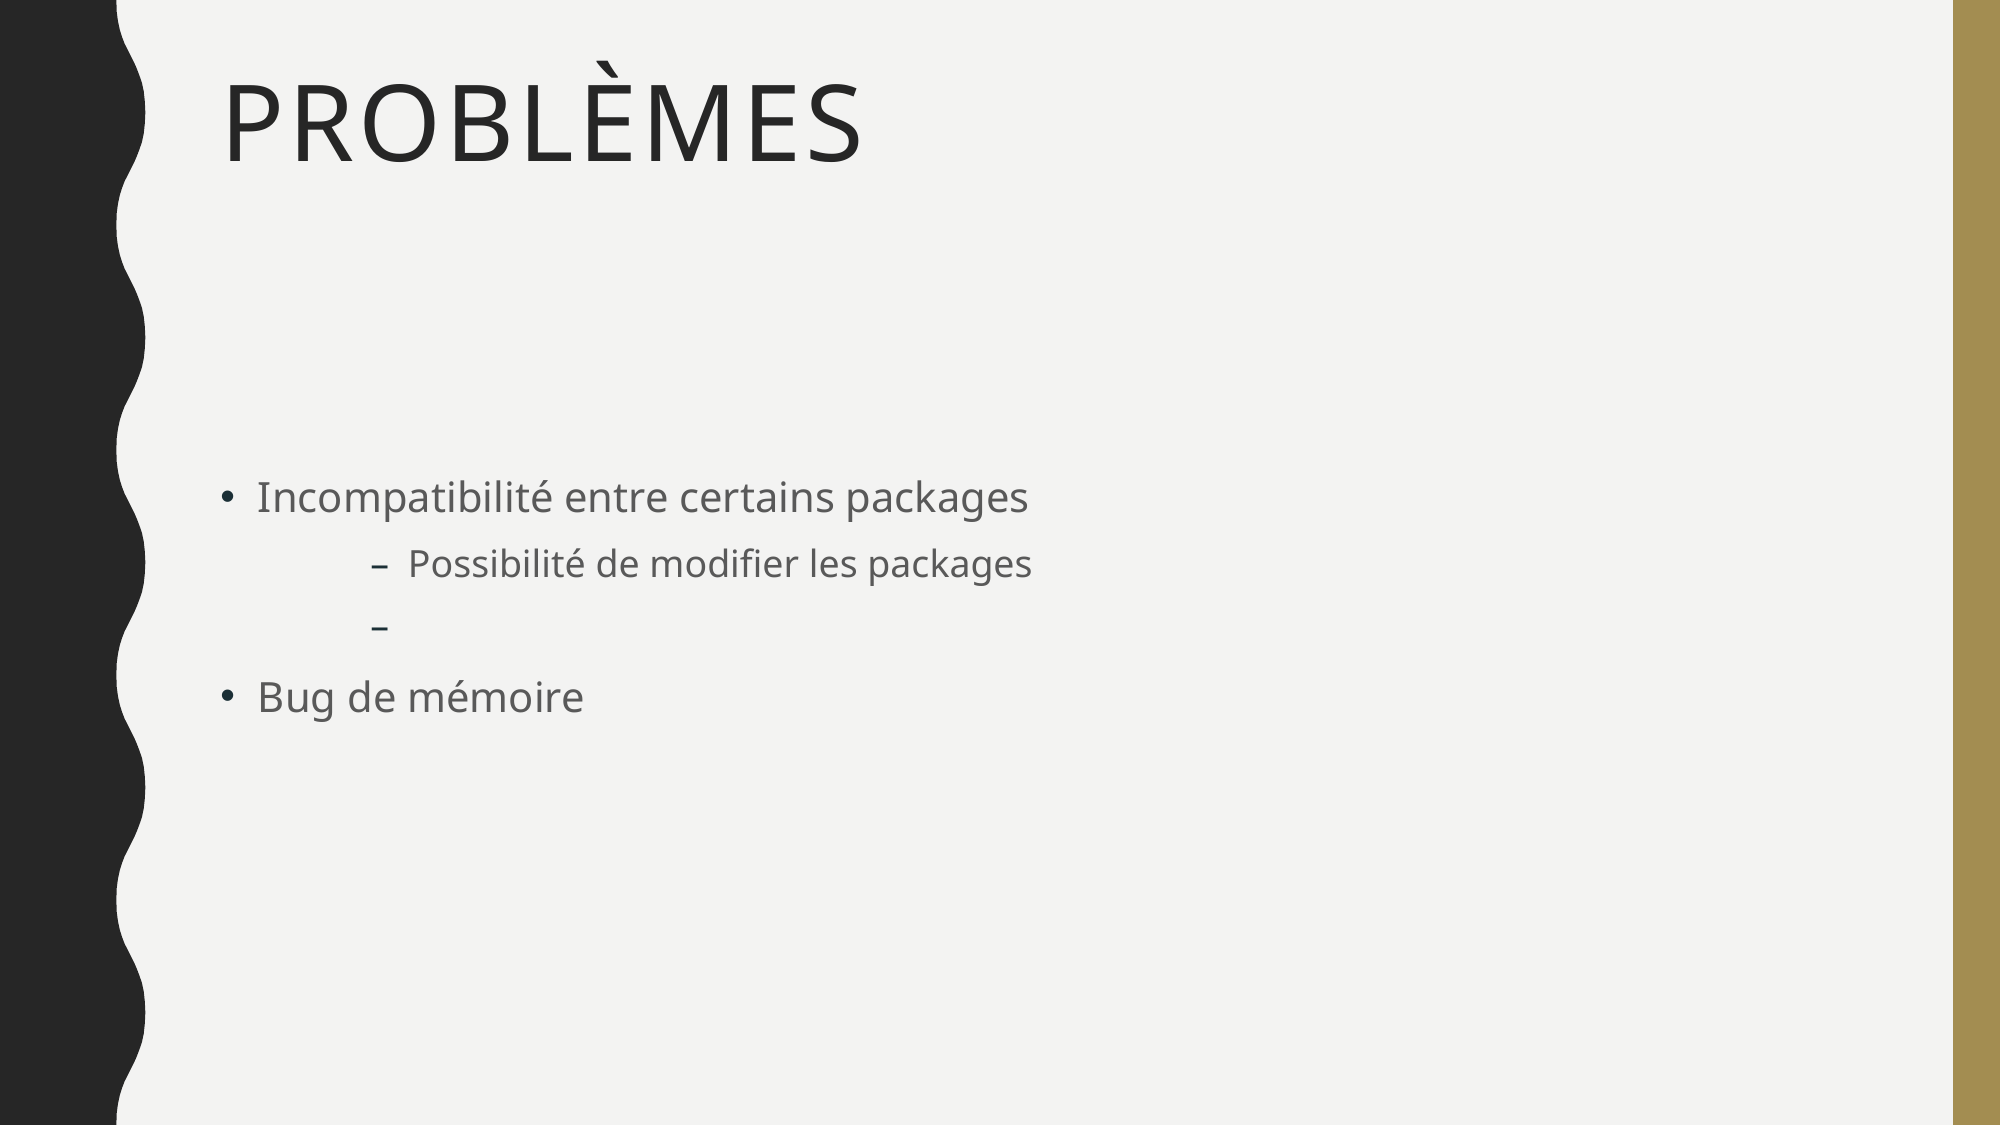

# Problèmes
Incompatibilité entre certains packages
Possibilité de modifier les packages
Bug de mémoire